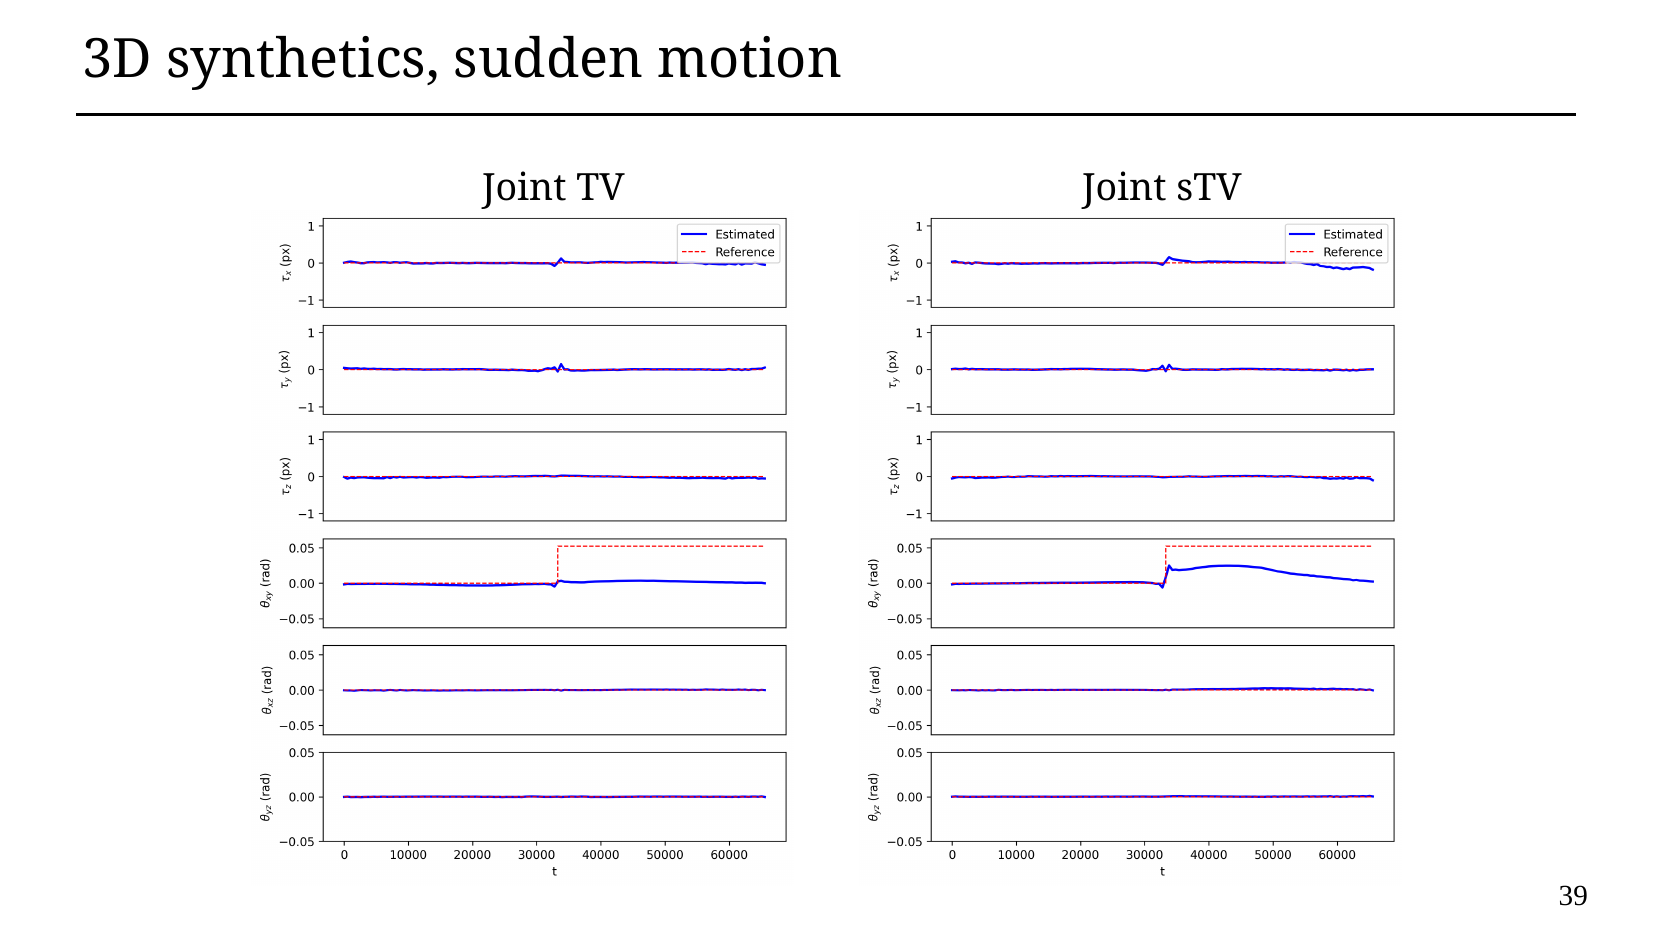

# 3D synthetics, sudden motion
Joint TV
Joint sTV